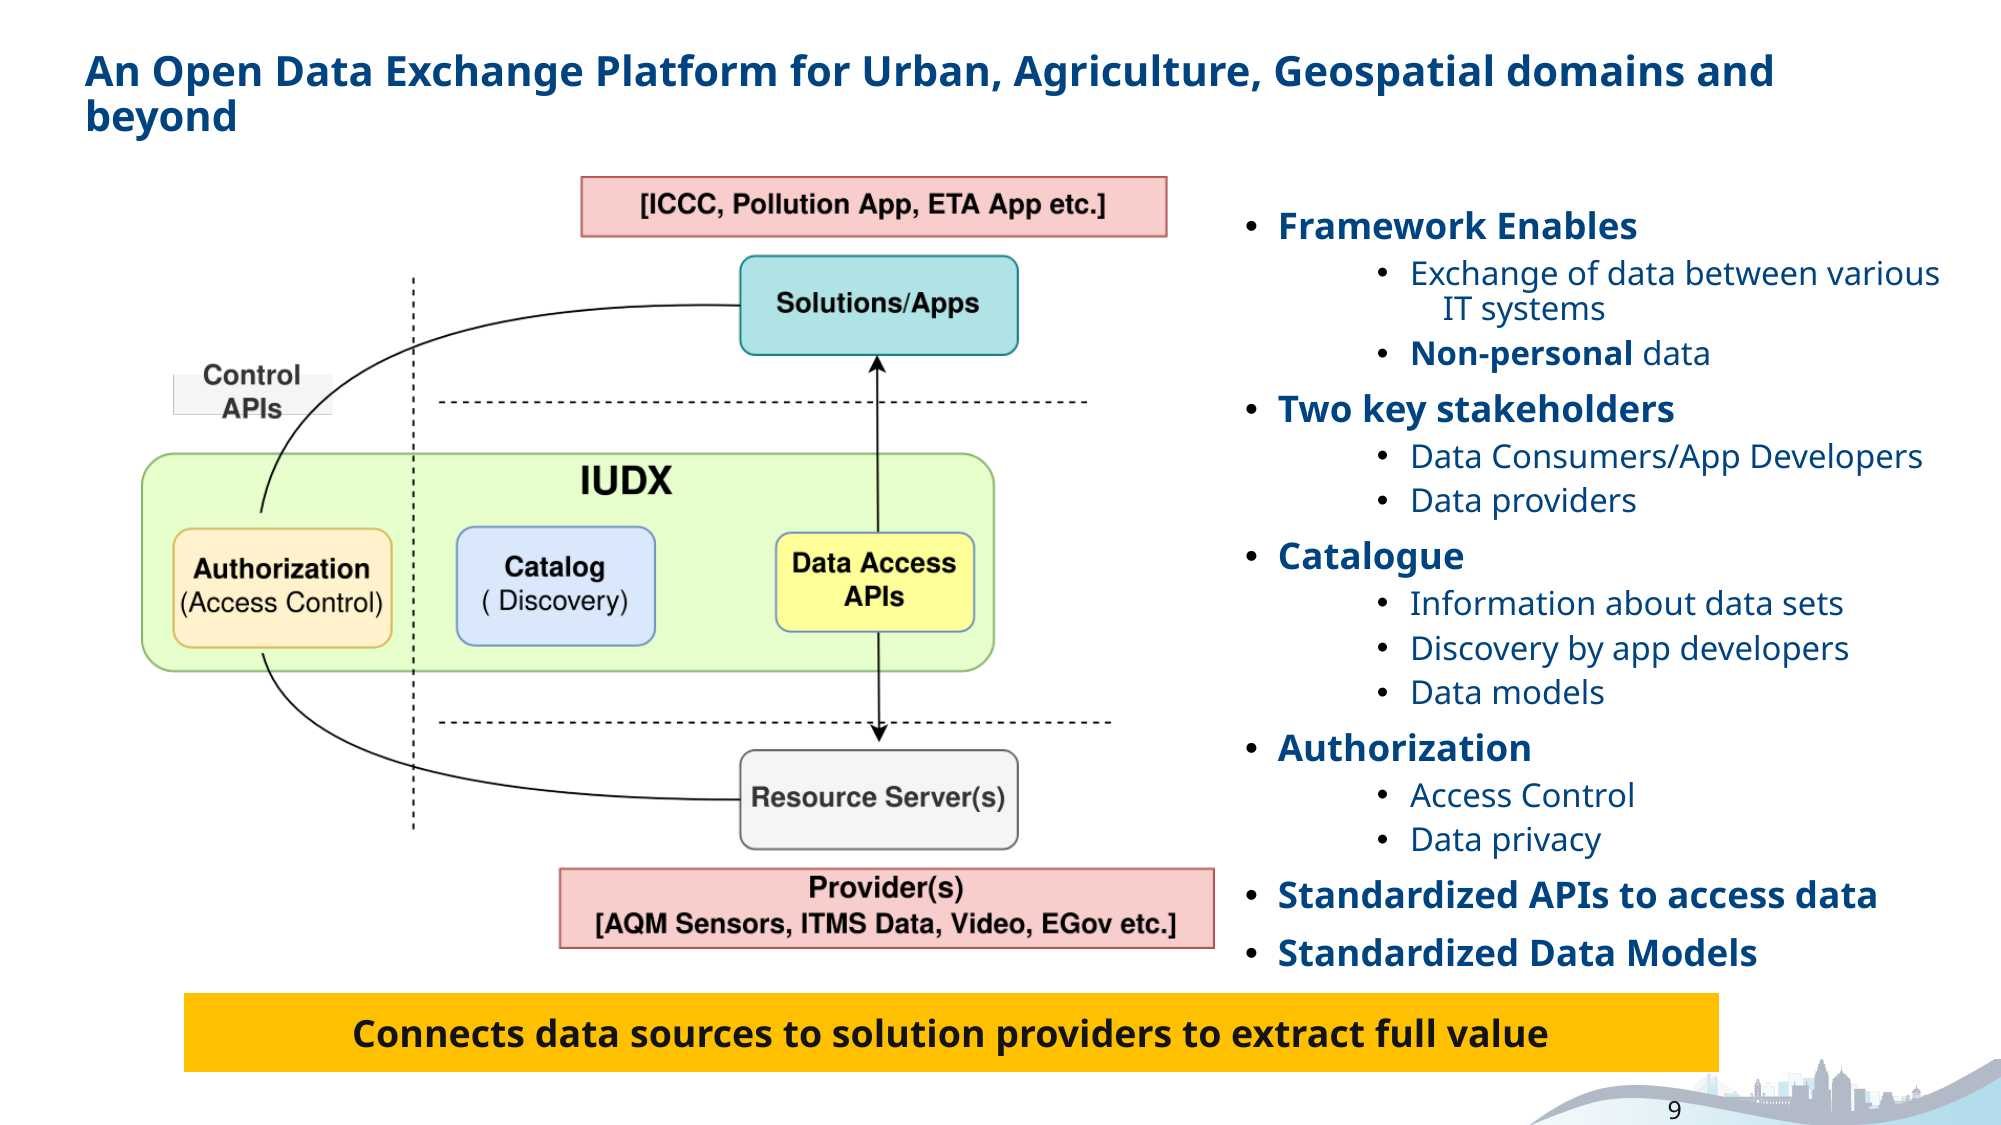

# An Open Data Exchange Platform for Urban, Agriculture, Geospatial domains and beyond
Framework Enables
Exchange of data between various IT systems
Non-personal data
Two key stakeholders
Data Consumers/App Developers
Data providers
Catalogue
Information about data sets
Discovery by app developers
Data models
Authorization
Access Control
Data privacy
Standardized APIs to access data
Standardized Data Models
Connects data sources to solution providers to extract full value